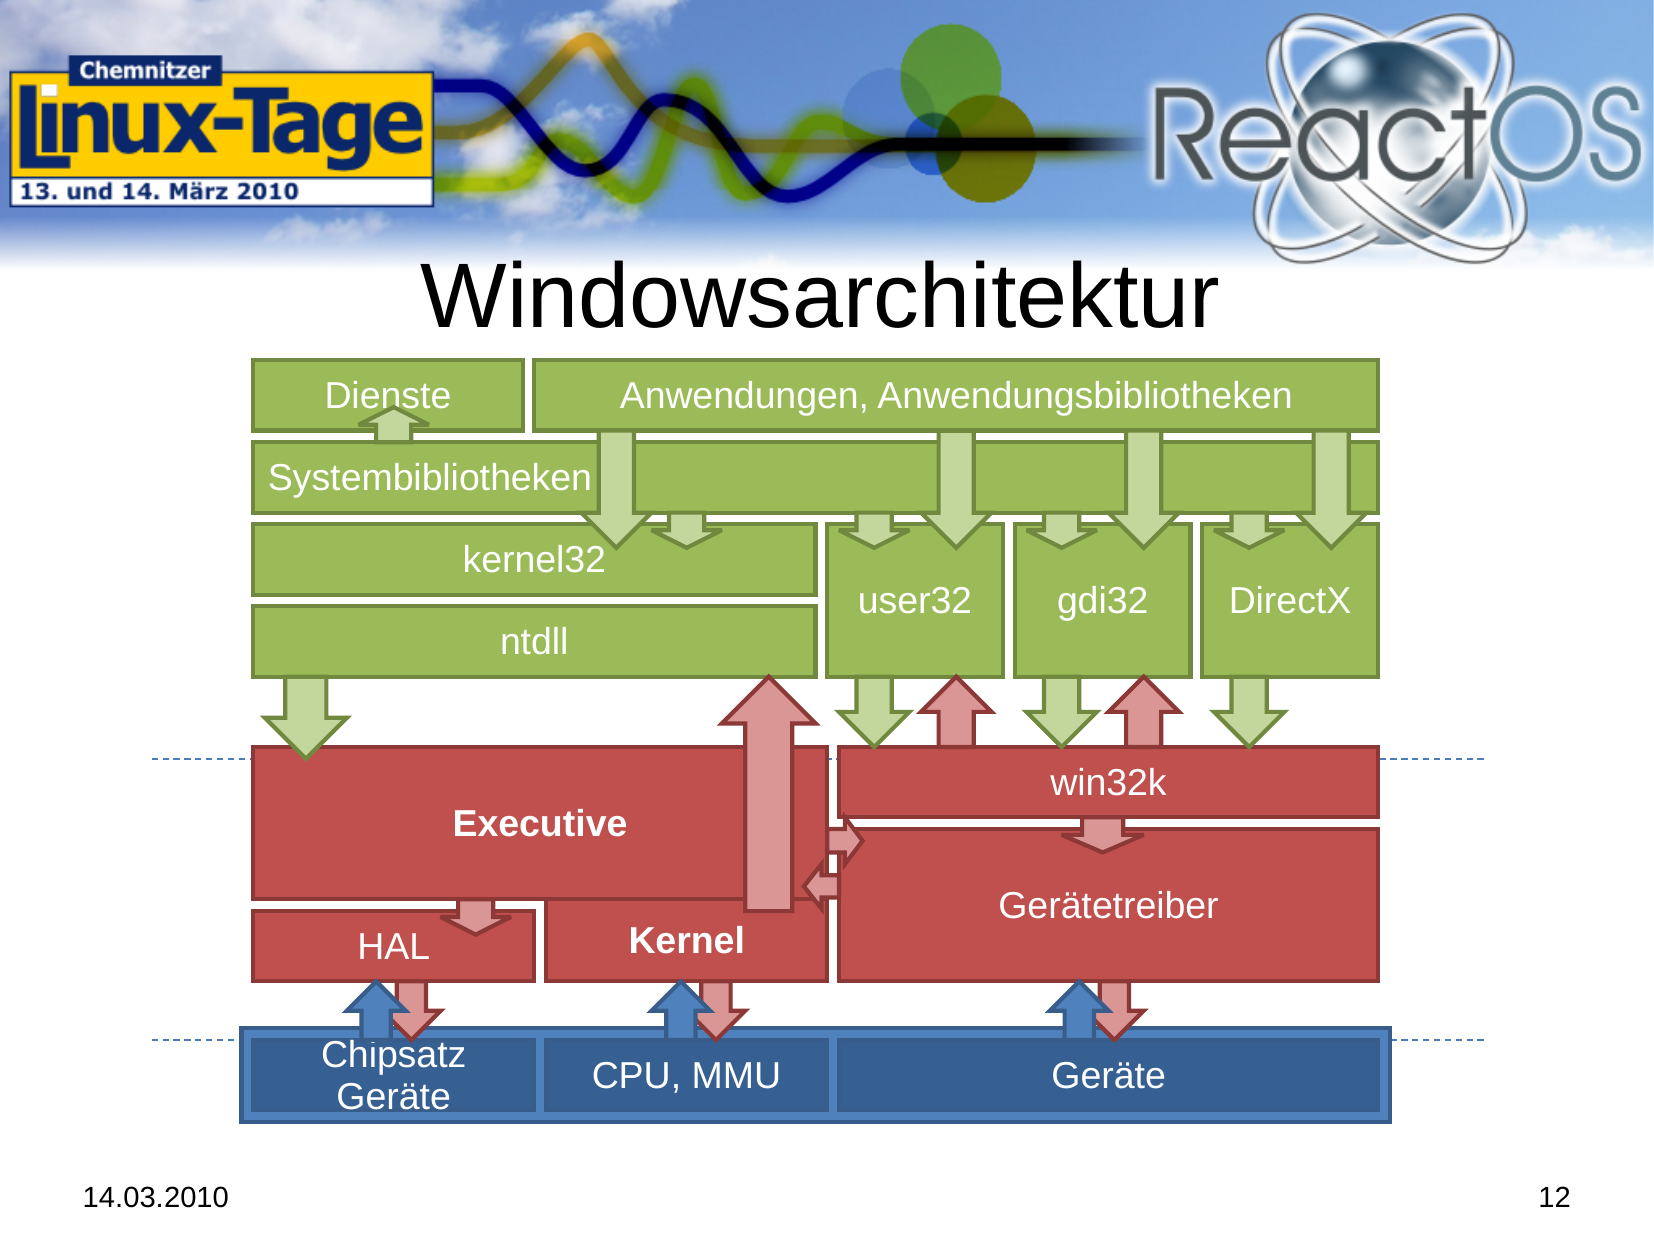

# Windowsarchitektur
Dienste
Anwendungen, Anwendungsbibliotheken
Systembibliotheken
kernel32
user32
gdi32
DirectX
ntdll
Executive
win32k
Gerätetreiber
Kernel
HAL
Chipsatz Geräte
CPU, MMU
Geräte
14.03.2010
12